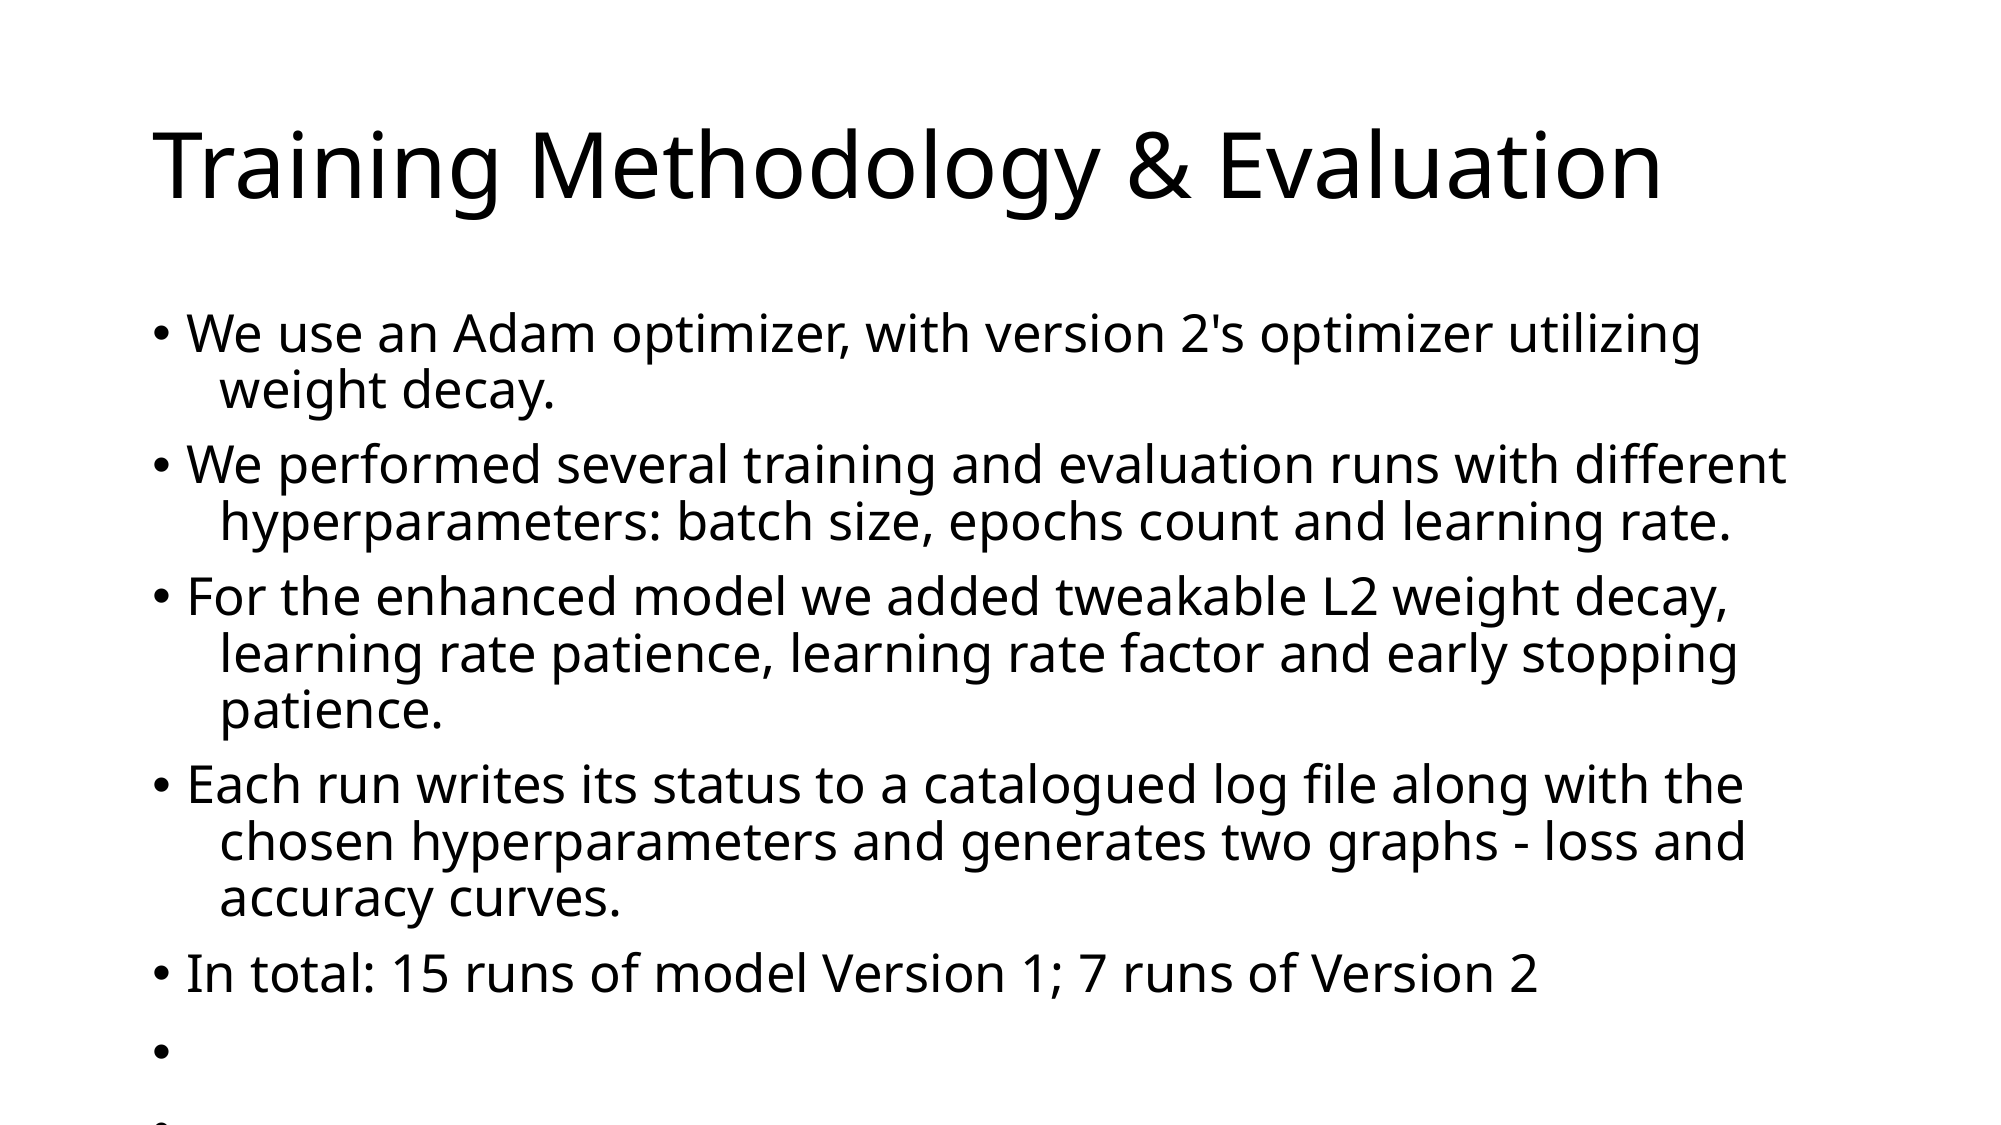

# Training Methodology & Evaluation
We use an Adam optimizer, with version 2's optimizer utilizing weight decay.
We performed several training and evaluation runs with different hyperparameters: batch size, epochs count and learning rate.
For the enhanced model we added tweakable L2 weight decay, learning rate patience, learning rate factor and early stopping patience.
Each run writes its status to a catalogued log file along with the chosen hyperparameters and generates two graphs - loss and accuracy curves.
In total: 15 runs of model Version 1; 7 runs of Version 2